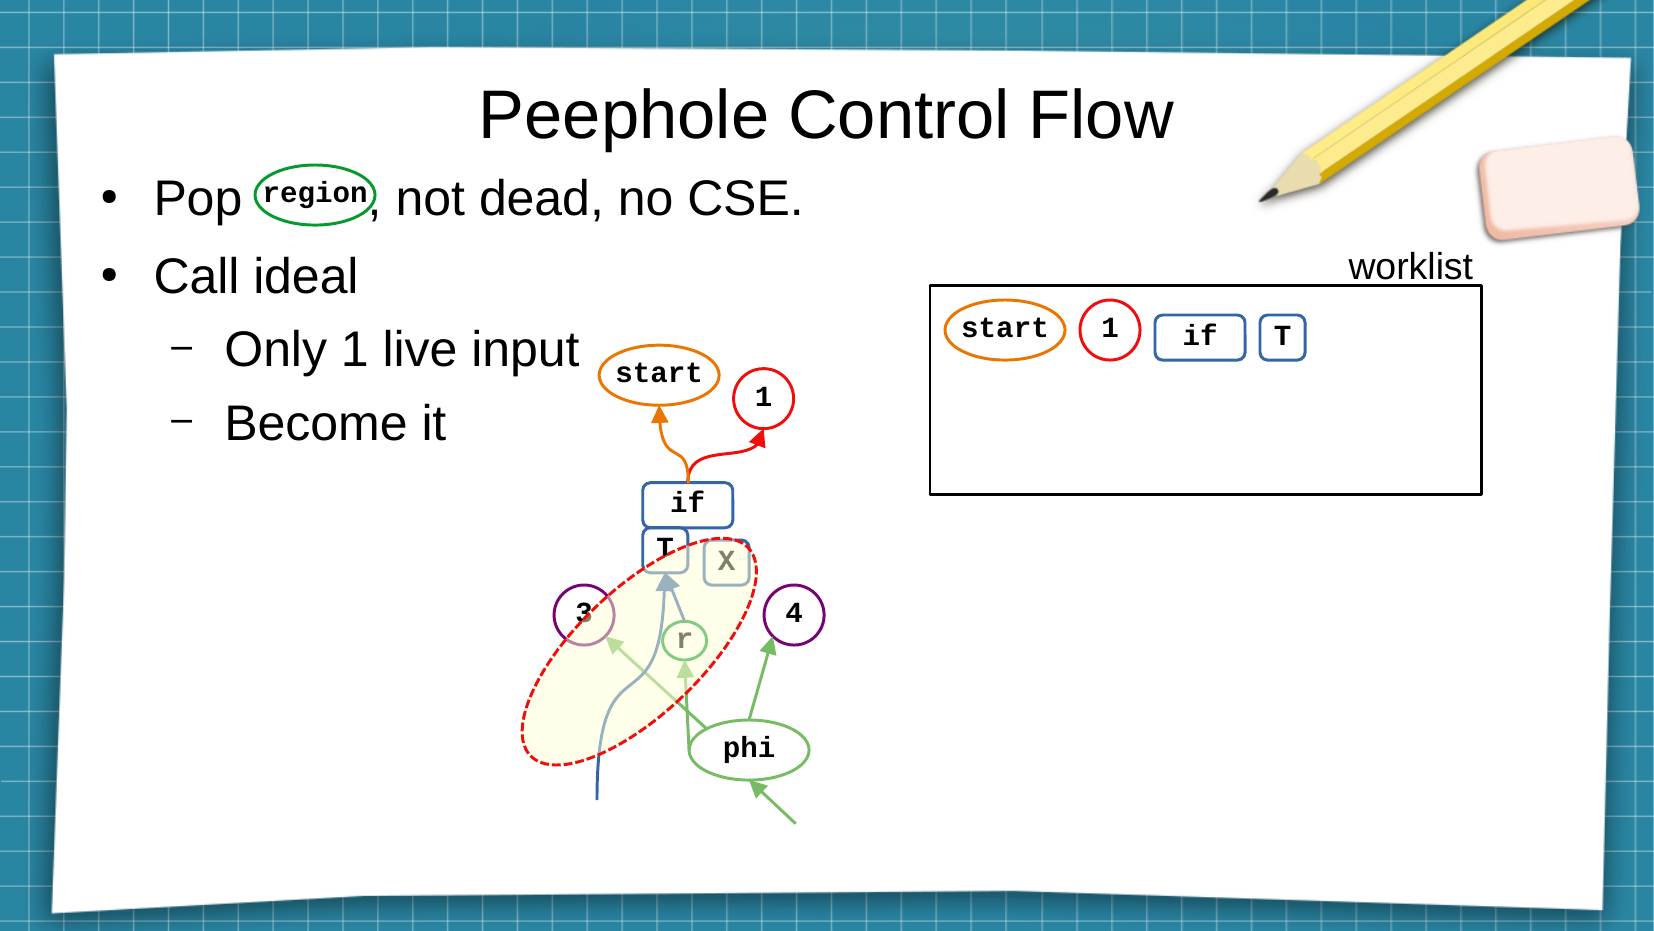

# Peephole Control Flow
region
Pop , not dead, no CSE.
Call ideal
Only 1 live input
Become it
worklist
start
1
if
T
start
1
if
T
X
3
4
r
phi